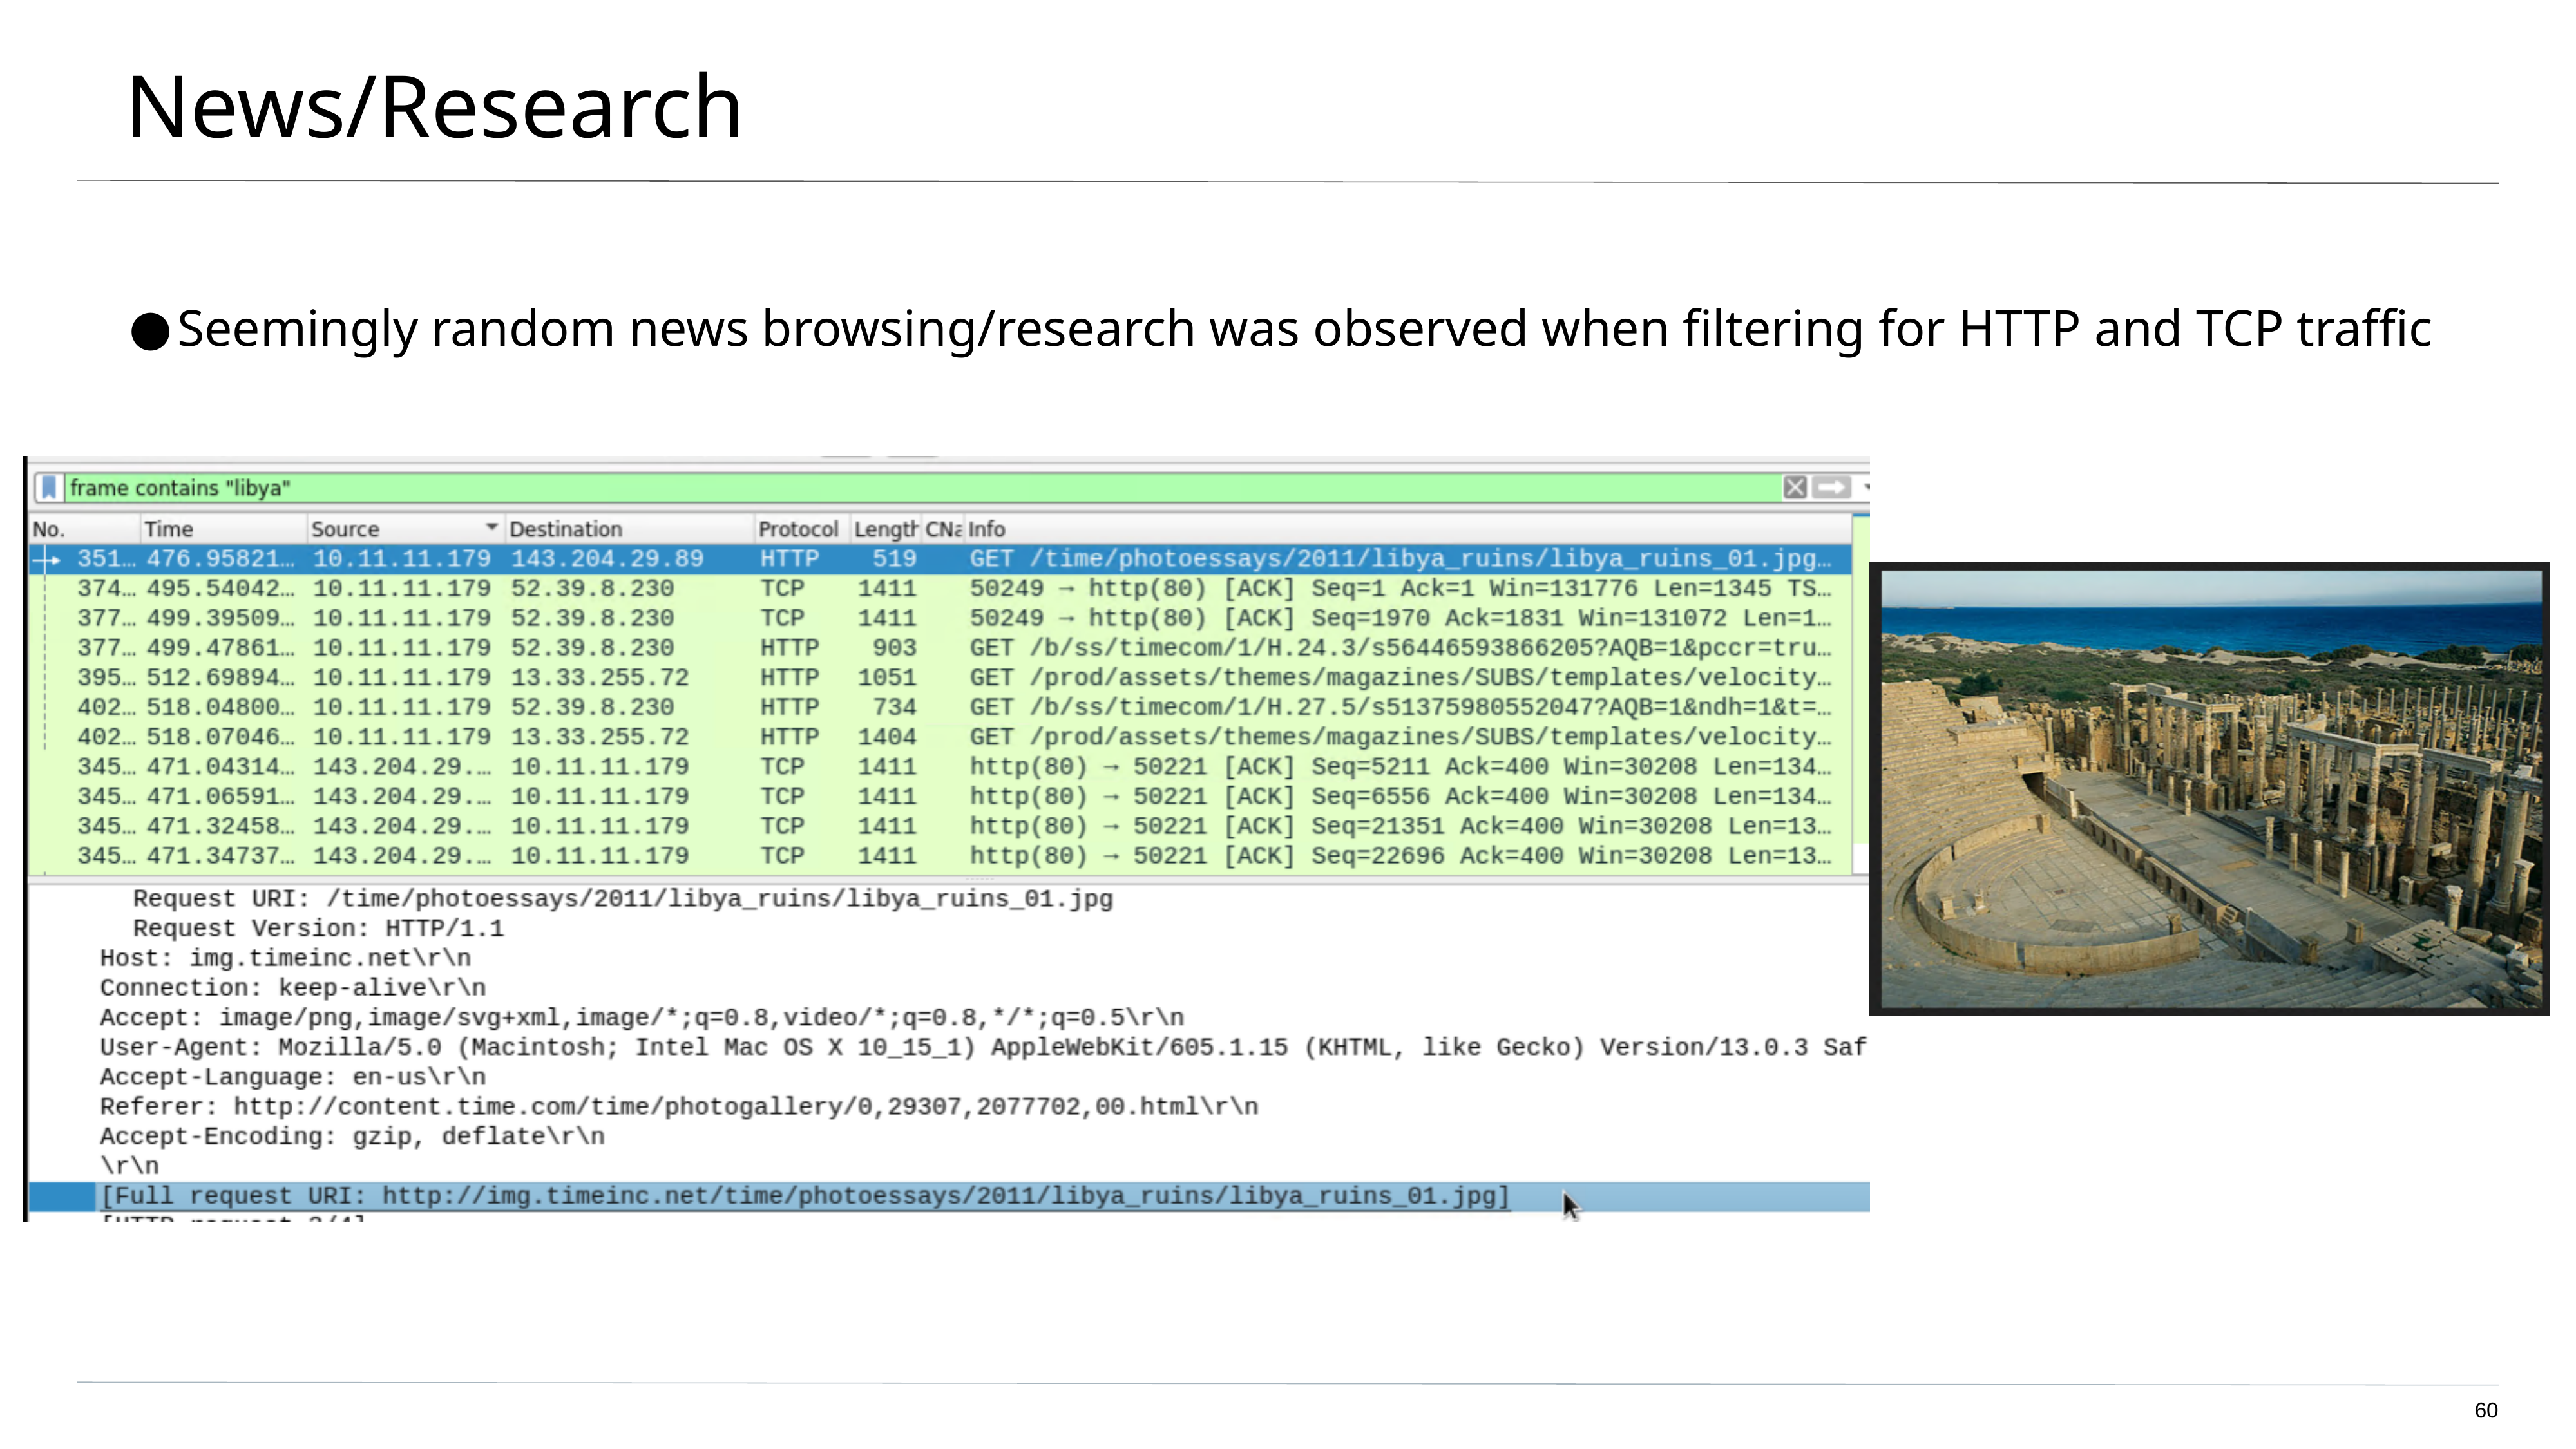

# News/Research
Seemingly random news browsing/research was observed when filtering for HTTP and TCP traffic